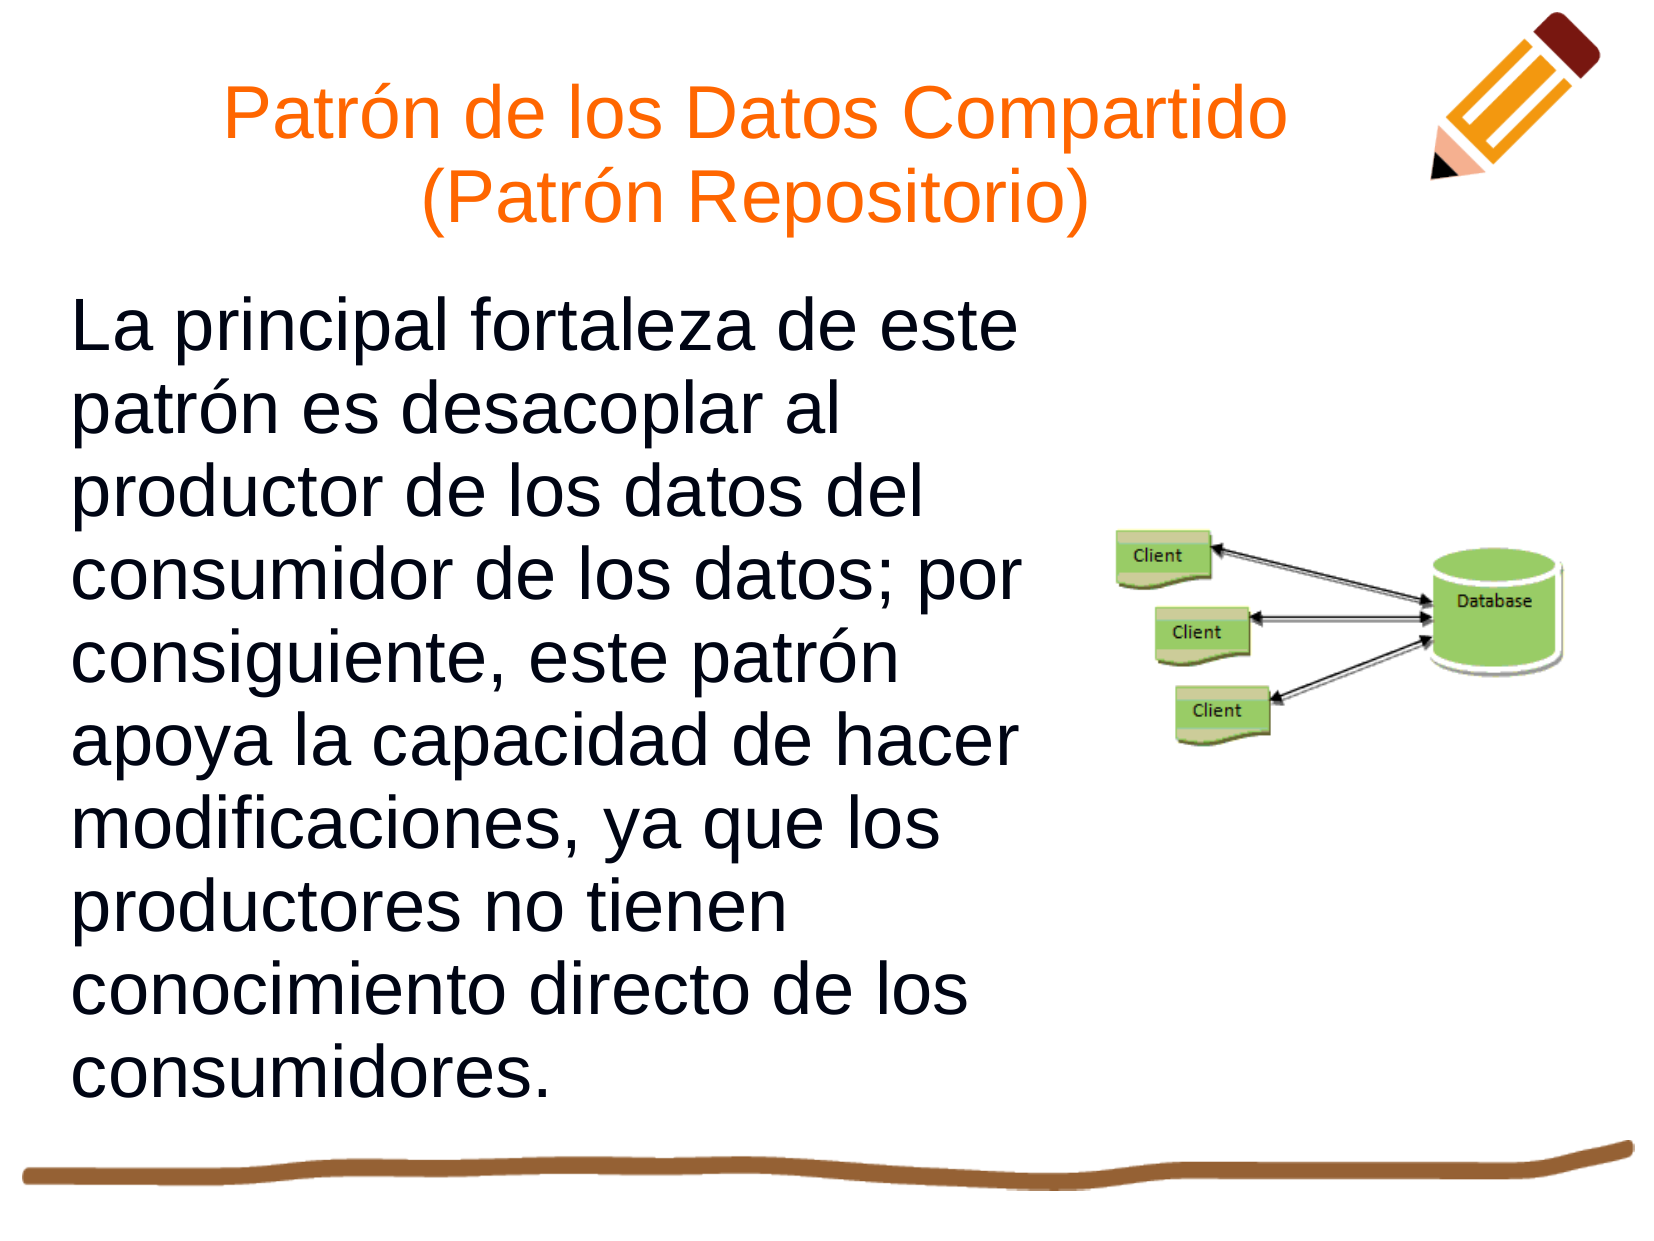

# Patrón de los Datos Compartido (Patrón Repositorio)
La principal fortaleza de este patrón es desacoplar al productor de los datos del consumidor de los datos; por consiguiente, este patrón apoya la capacidad de hacer modificaciones, ya que los productores no tienen conocimiento directo de los consumidores.